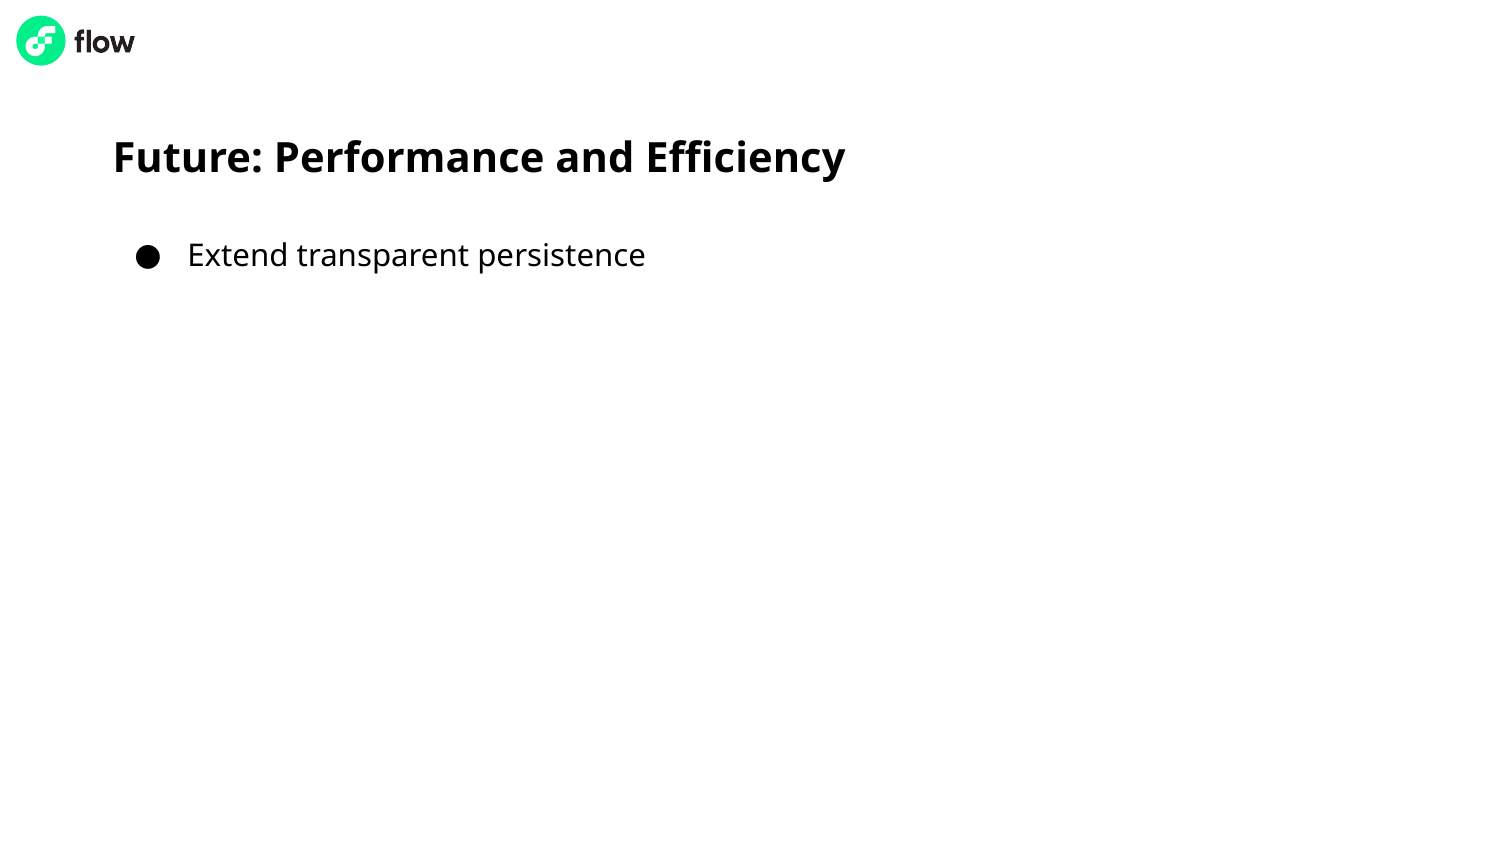

Future: Performance and Efficiency
Extend transparent persistence